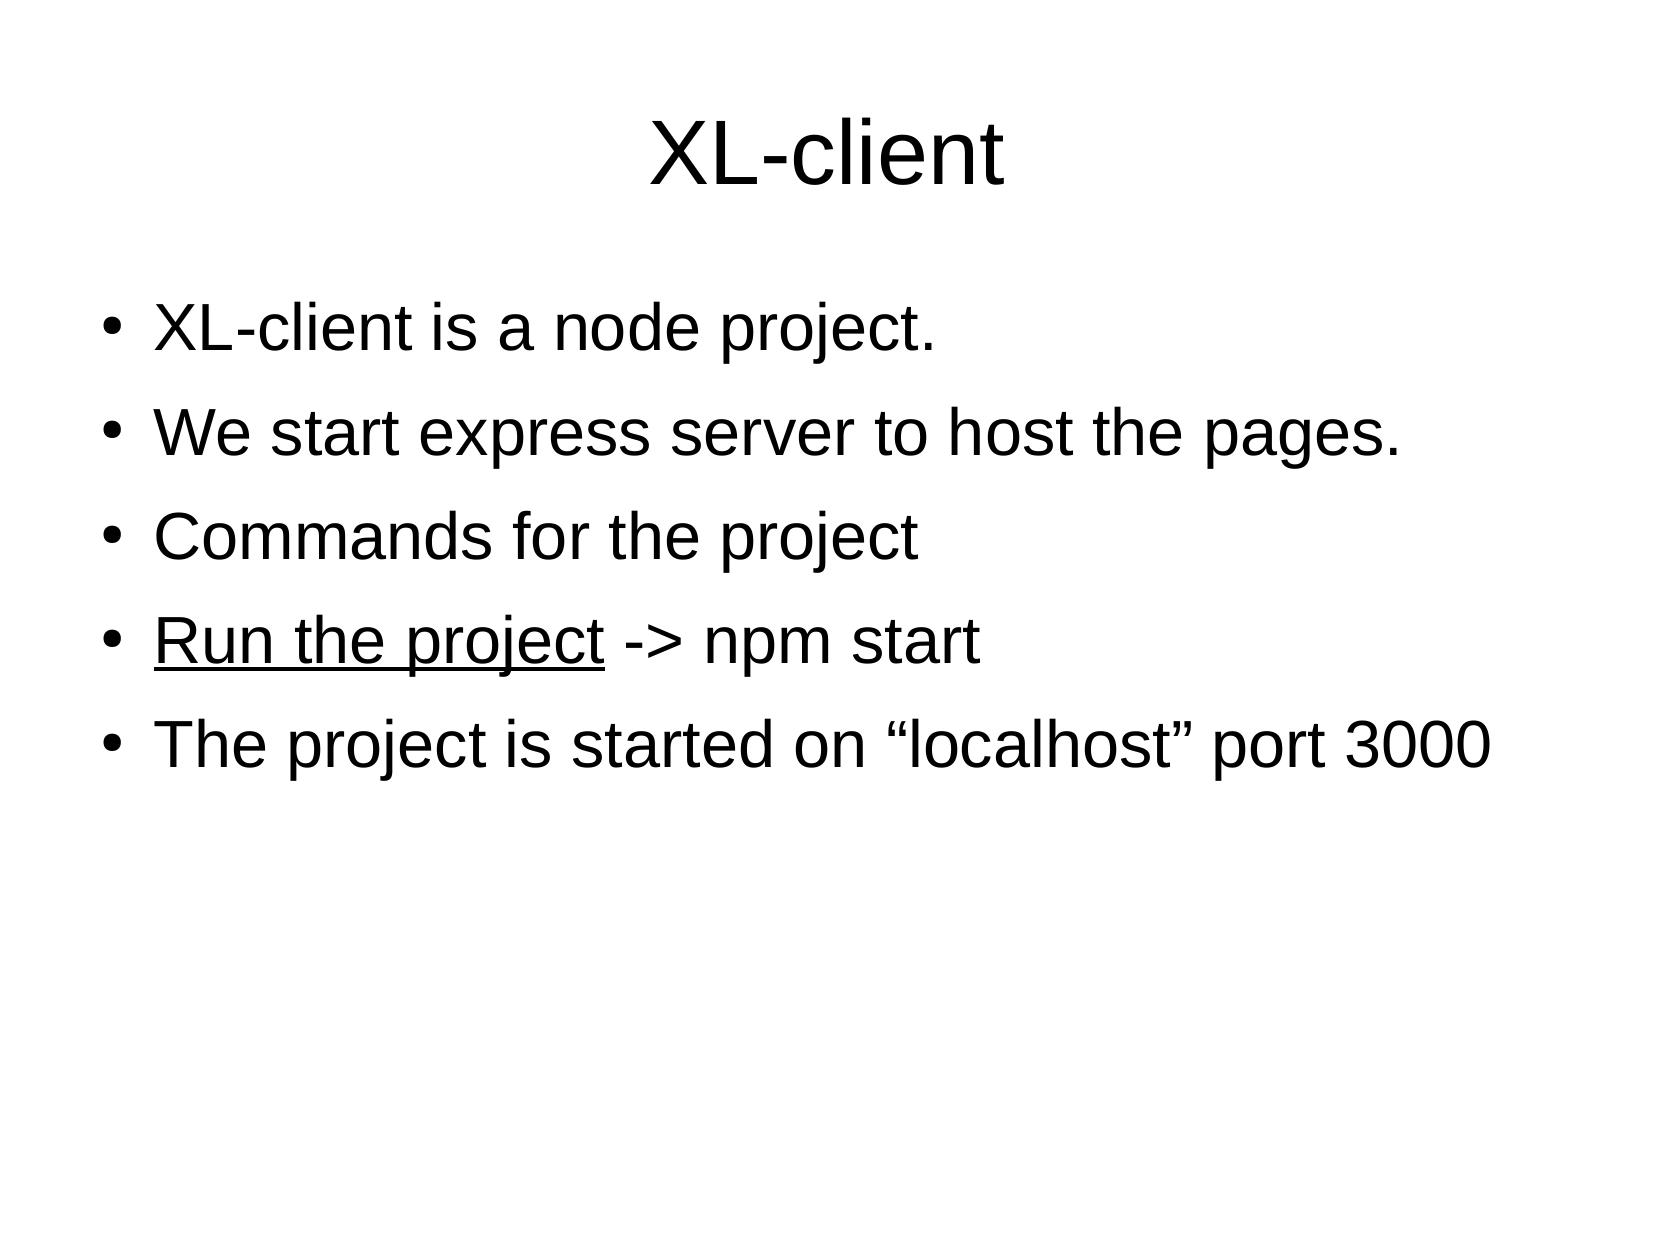

# XL-client
XL-client is a node project.
We start express server to host the pages.
Commands for the project
Run the project -> npm start
The project is started on “localhost” port 3000